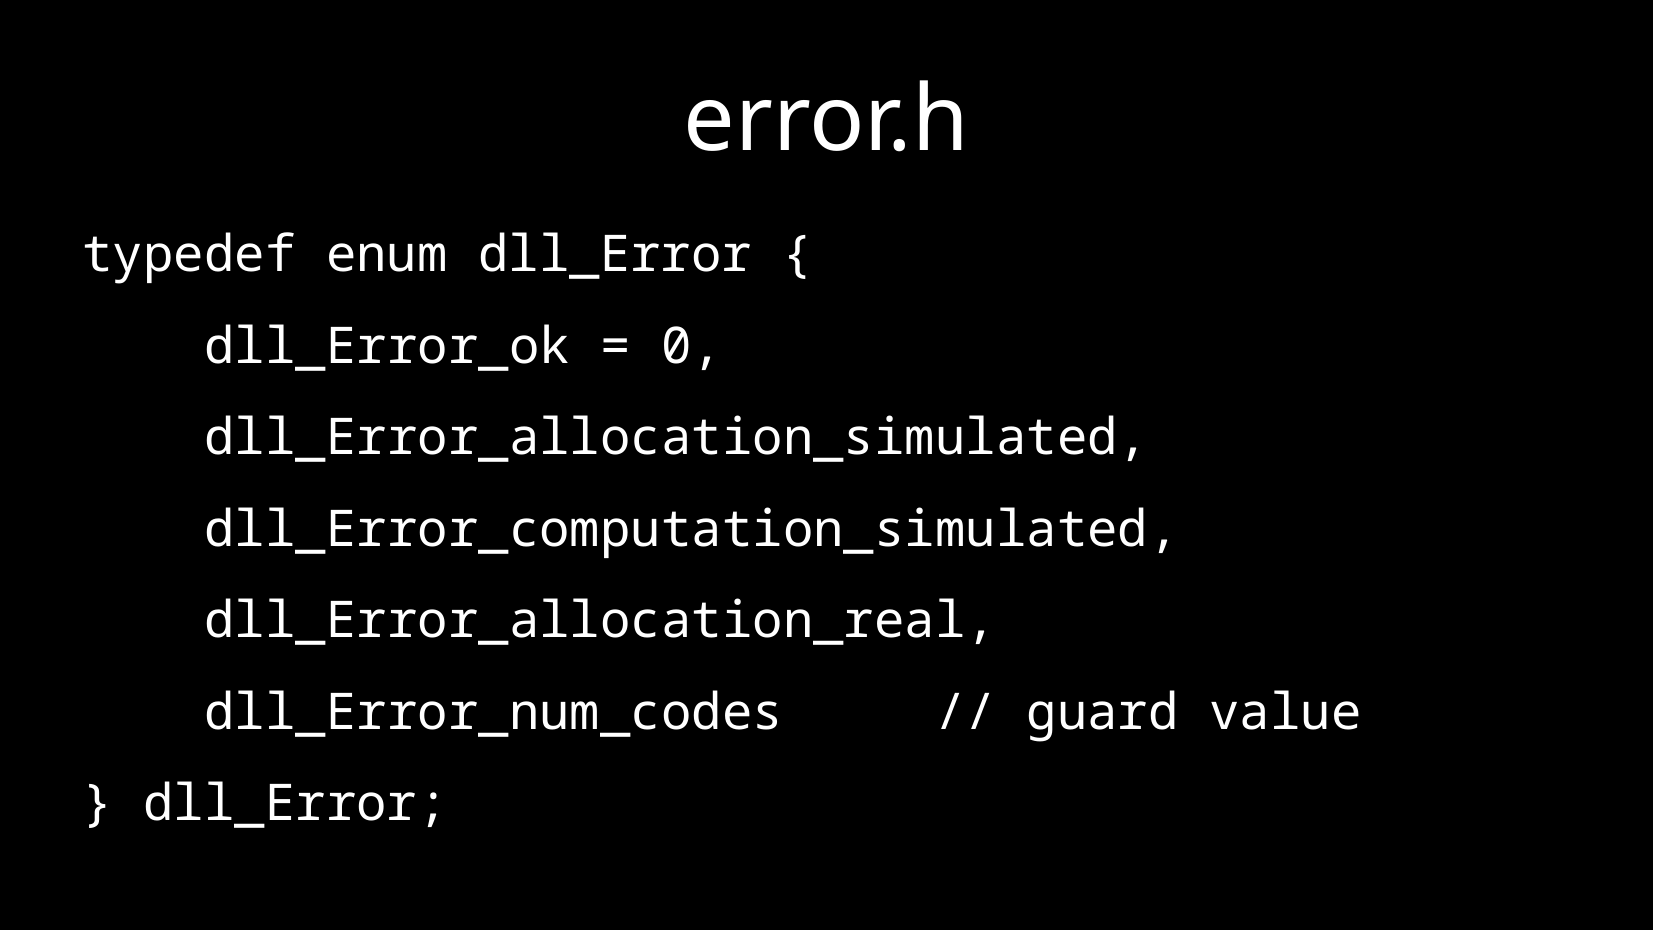

# error.h
typedef enum dll_Error {
 dll_Error_ok = 0,
 dll_Error_allocation_simulated,
 dll_Error_computation_simulated,
 dll_Error_allocation_real,
 dll_Error_num_codes // guard value
} dll_Error;